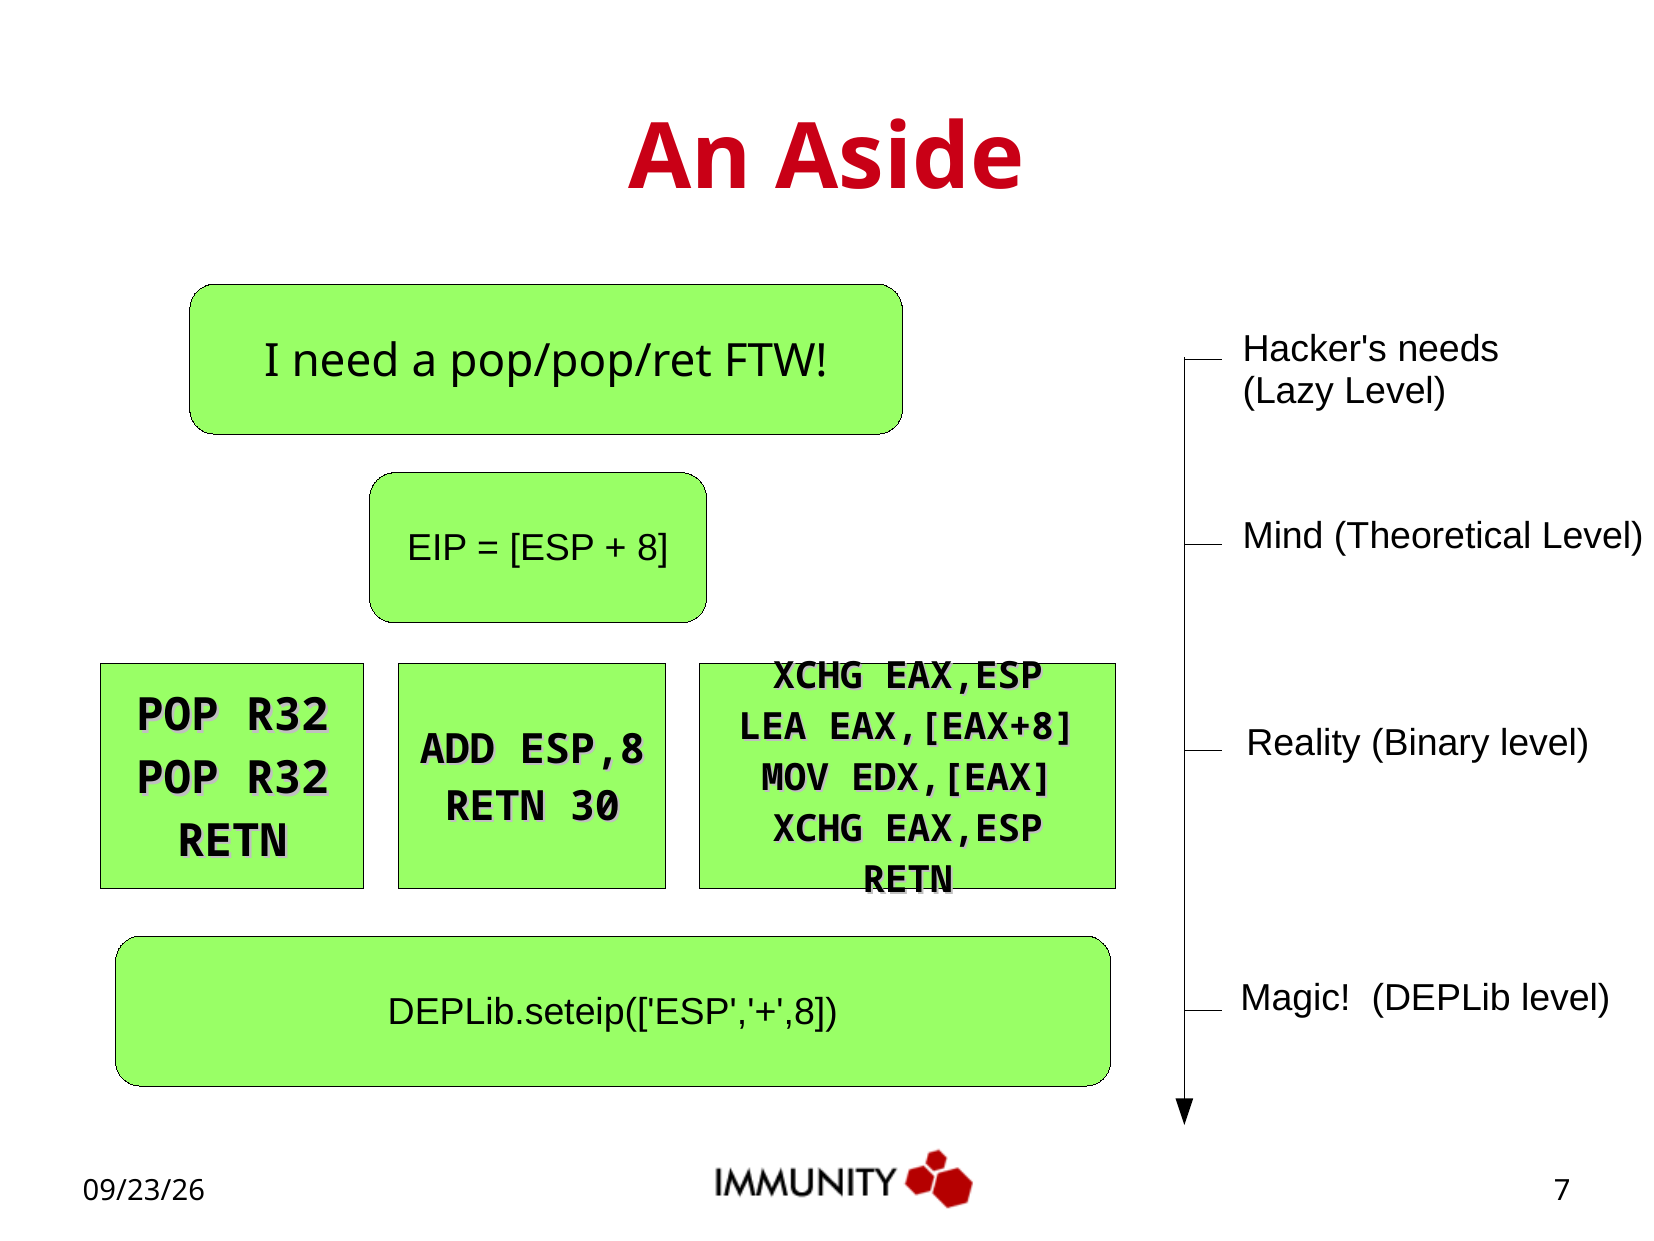

# An Aside
I need a pop/pop/ret FTW!
Hacker's needs
(Lazy Level)
EIP = [ESP + 8]
Mind (Theoretical Level)
POP R32
POP R32
RETN
ADD ESP,8
RETN 30
XCHG EAX,ESP
LEA EAX,[EAX+8]
MOV EDX,[EAX]
XCHG EAX,ESP
RETN
Reality (Binary level)
DEPLib.seteip(['ESP','+',8])
Magic! (DEPLib level)
7